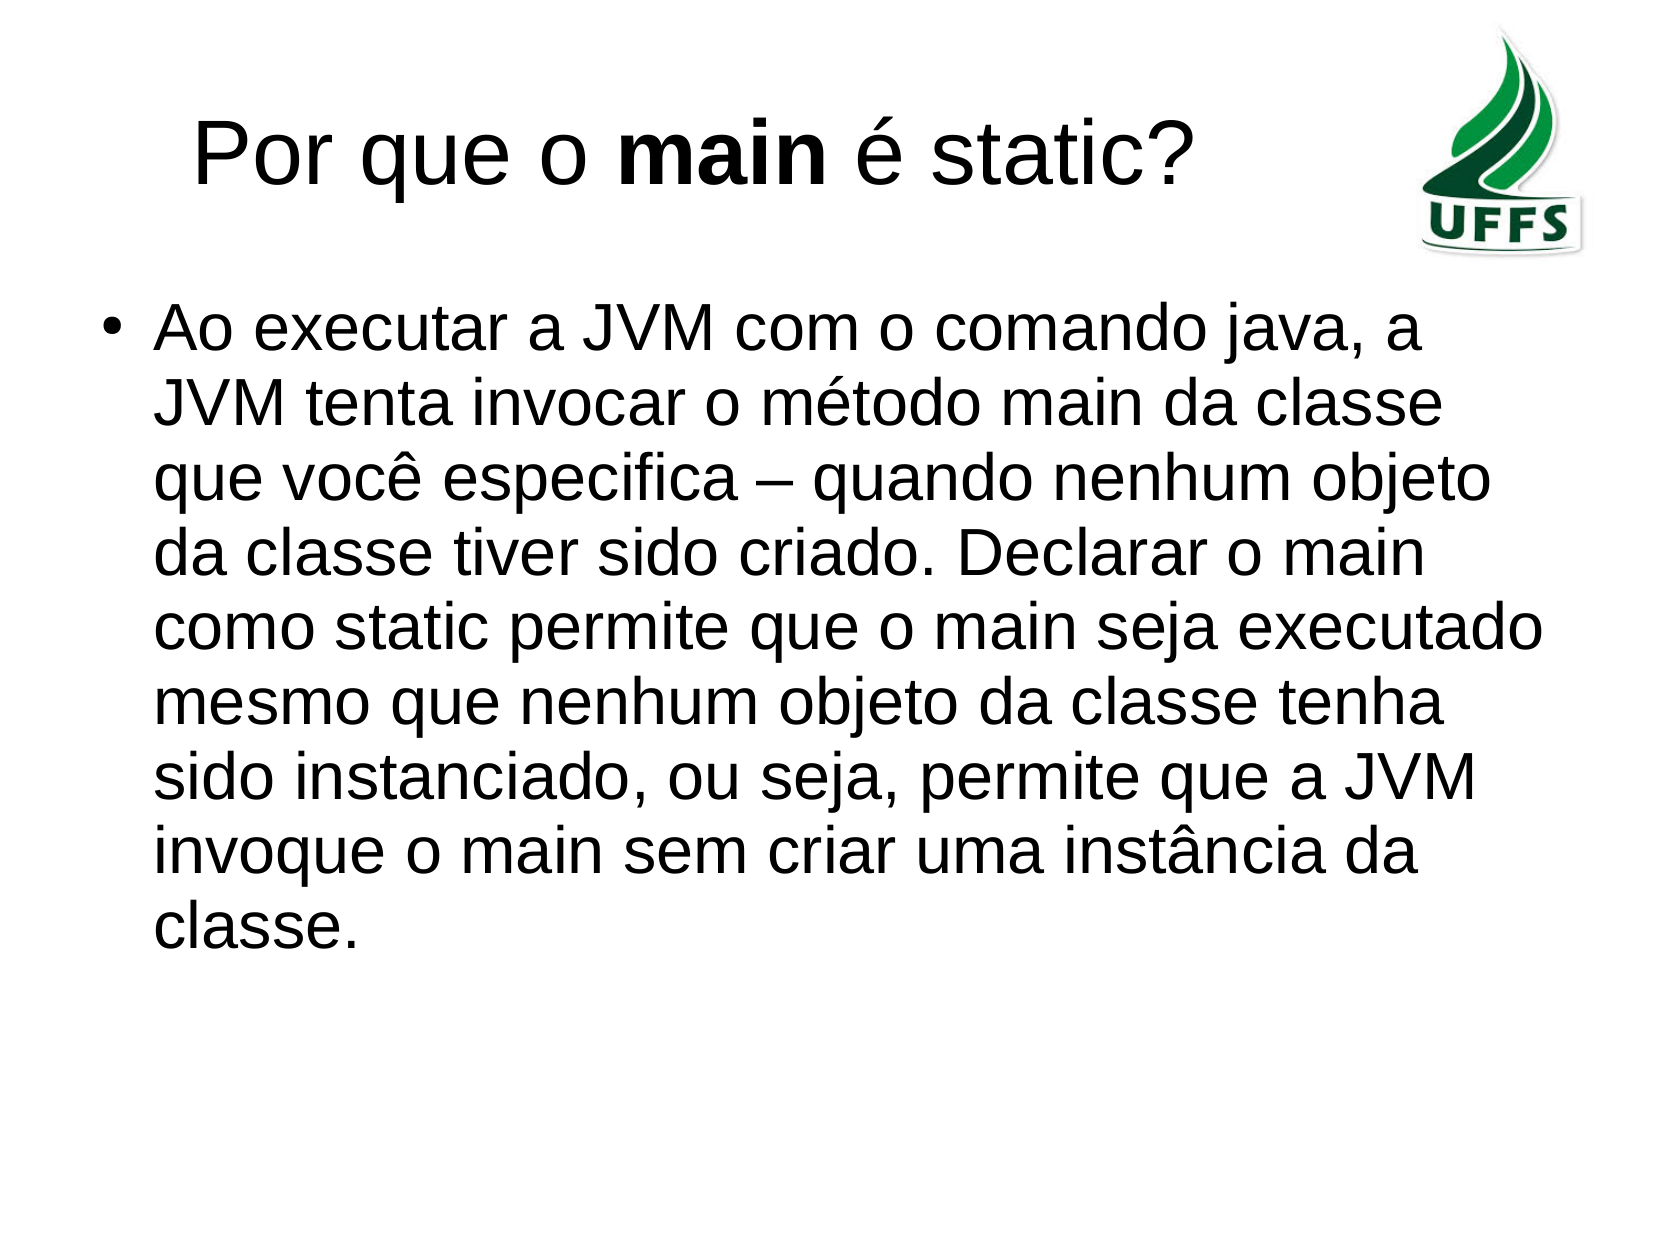

# Por que o main é static?
Ao executar a JVM com o comando java, a JVM tenta invocar o método main da classe que você especifica – quando nenhum objeto da classe tiver sido criado. Declarar o main como static permite que o main seja executado mesmo que nenhum objeto da classe tenha sido instanciado, ou seja, permite que a JVM invoque o main sem criar uma instância da classe.